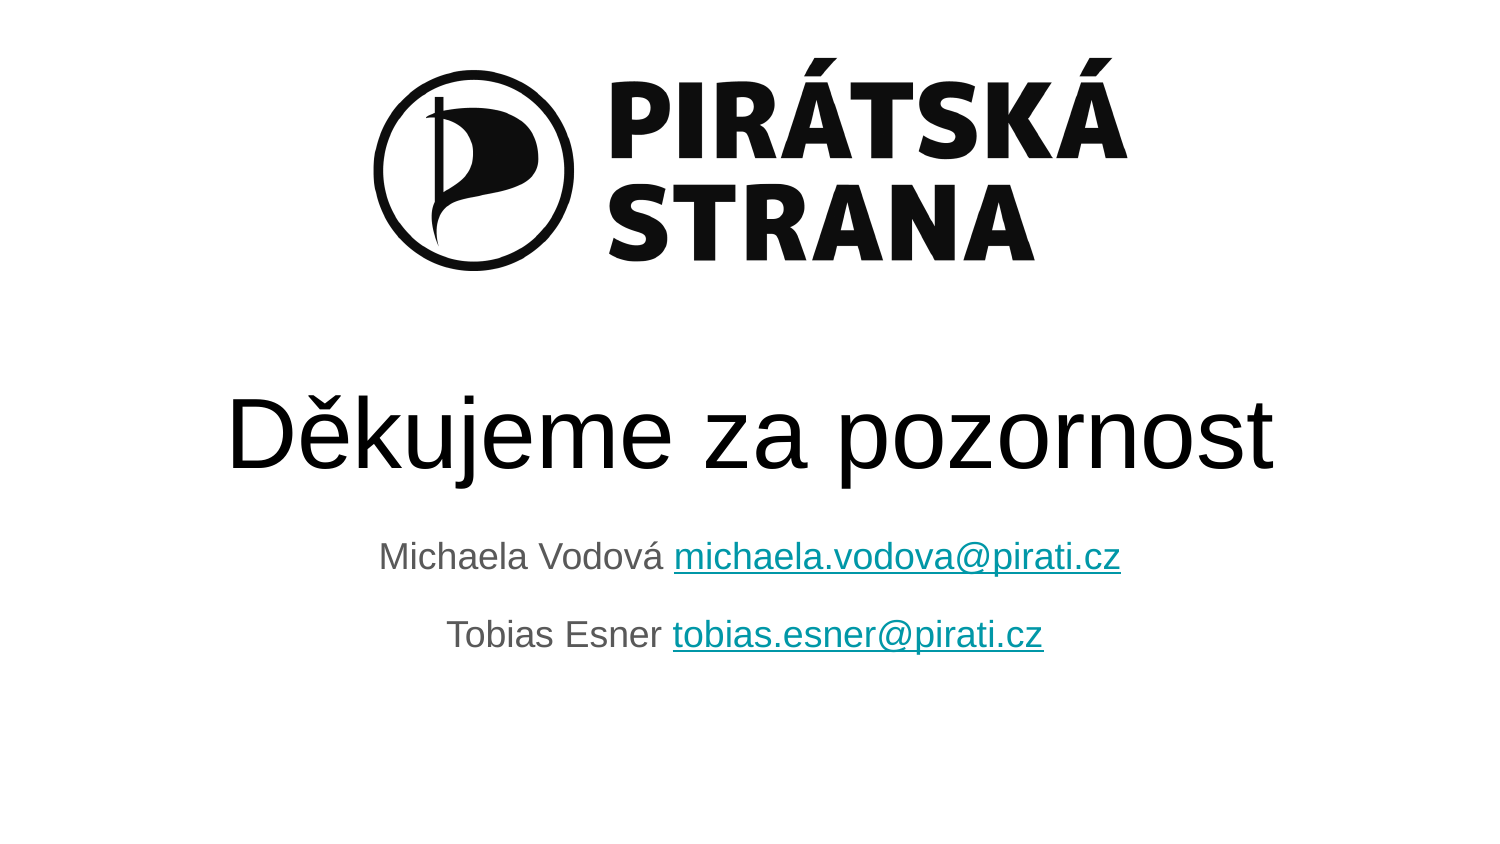

# Děkujeme za pozornost
Michaela Vodová michaela.vodova@pirati.cz
Tobias Esner tobias.esner@pirati.cz